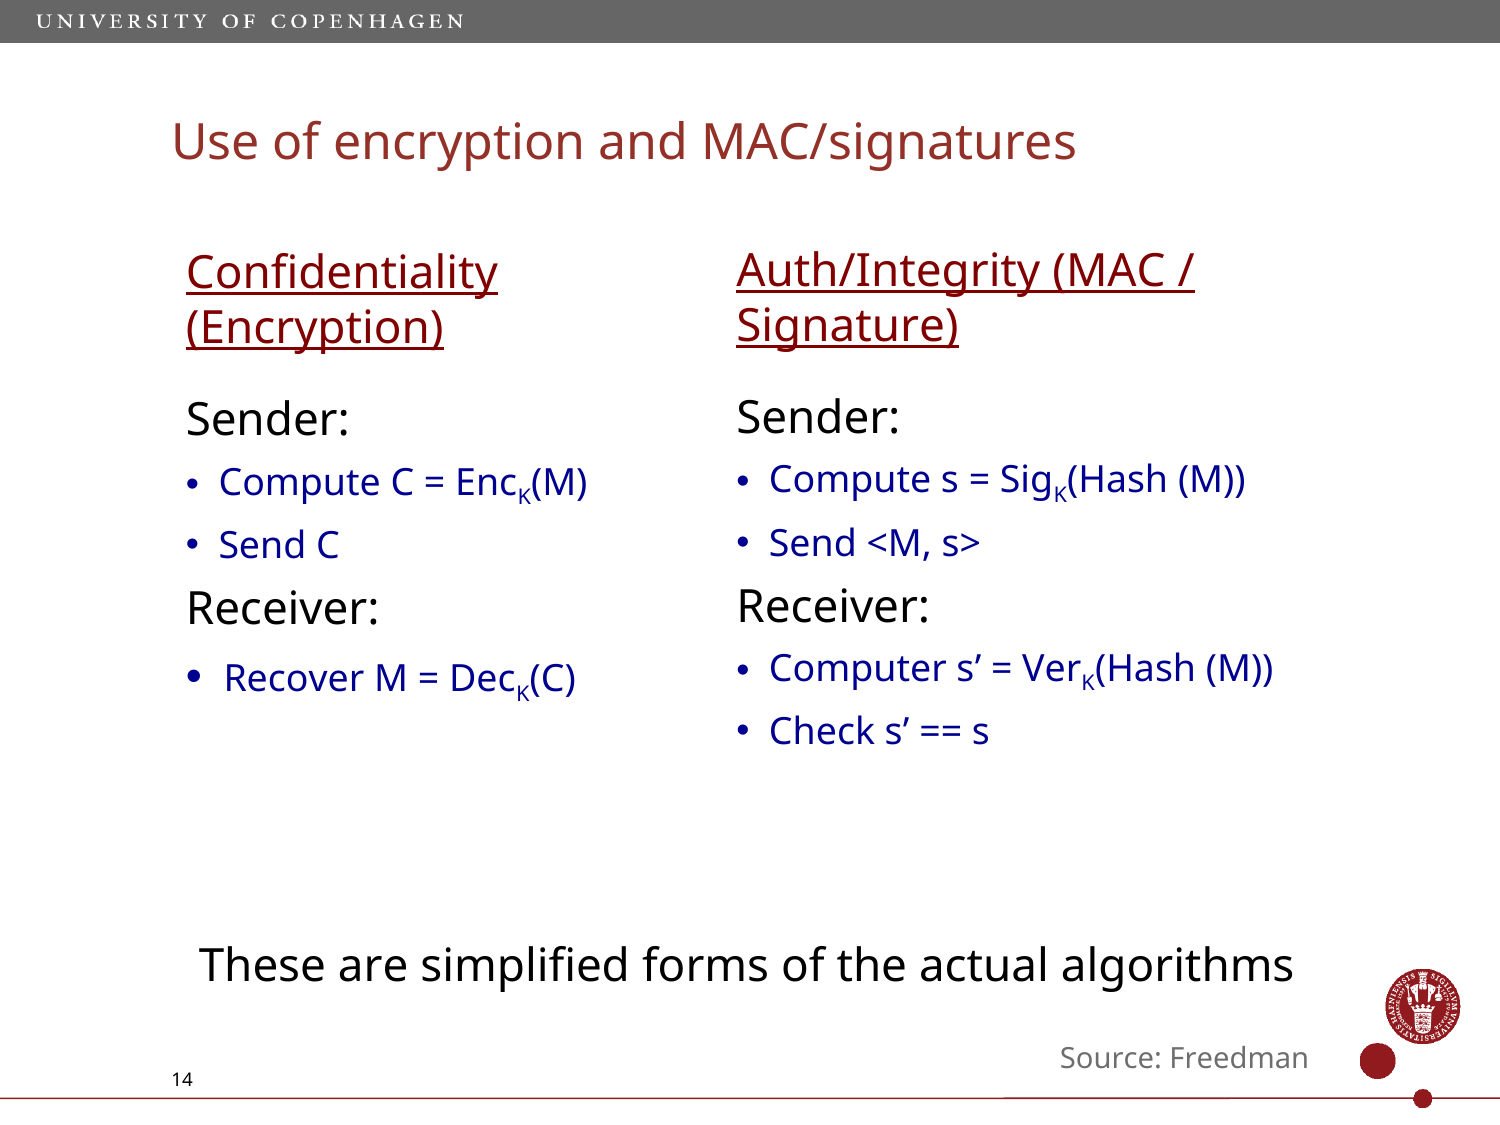

Use of encryption and MAC/signatures
Auth/Integrity (MAC / Signature)
Sender:
 Compute s = SigK(Hash (M))
 Send <M, s>
Receiver:
 Computer s’ = VerK(Hash (M))
 Check s’ == s
Confidentiality (Encryption)
Sender:
 Compute C = EncK(M)
 Send C
Receiver:
 Recover M = DecK(C)
These are simplified forms of the actual algorithms
Source: Freedman